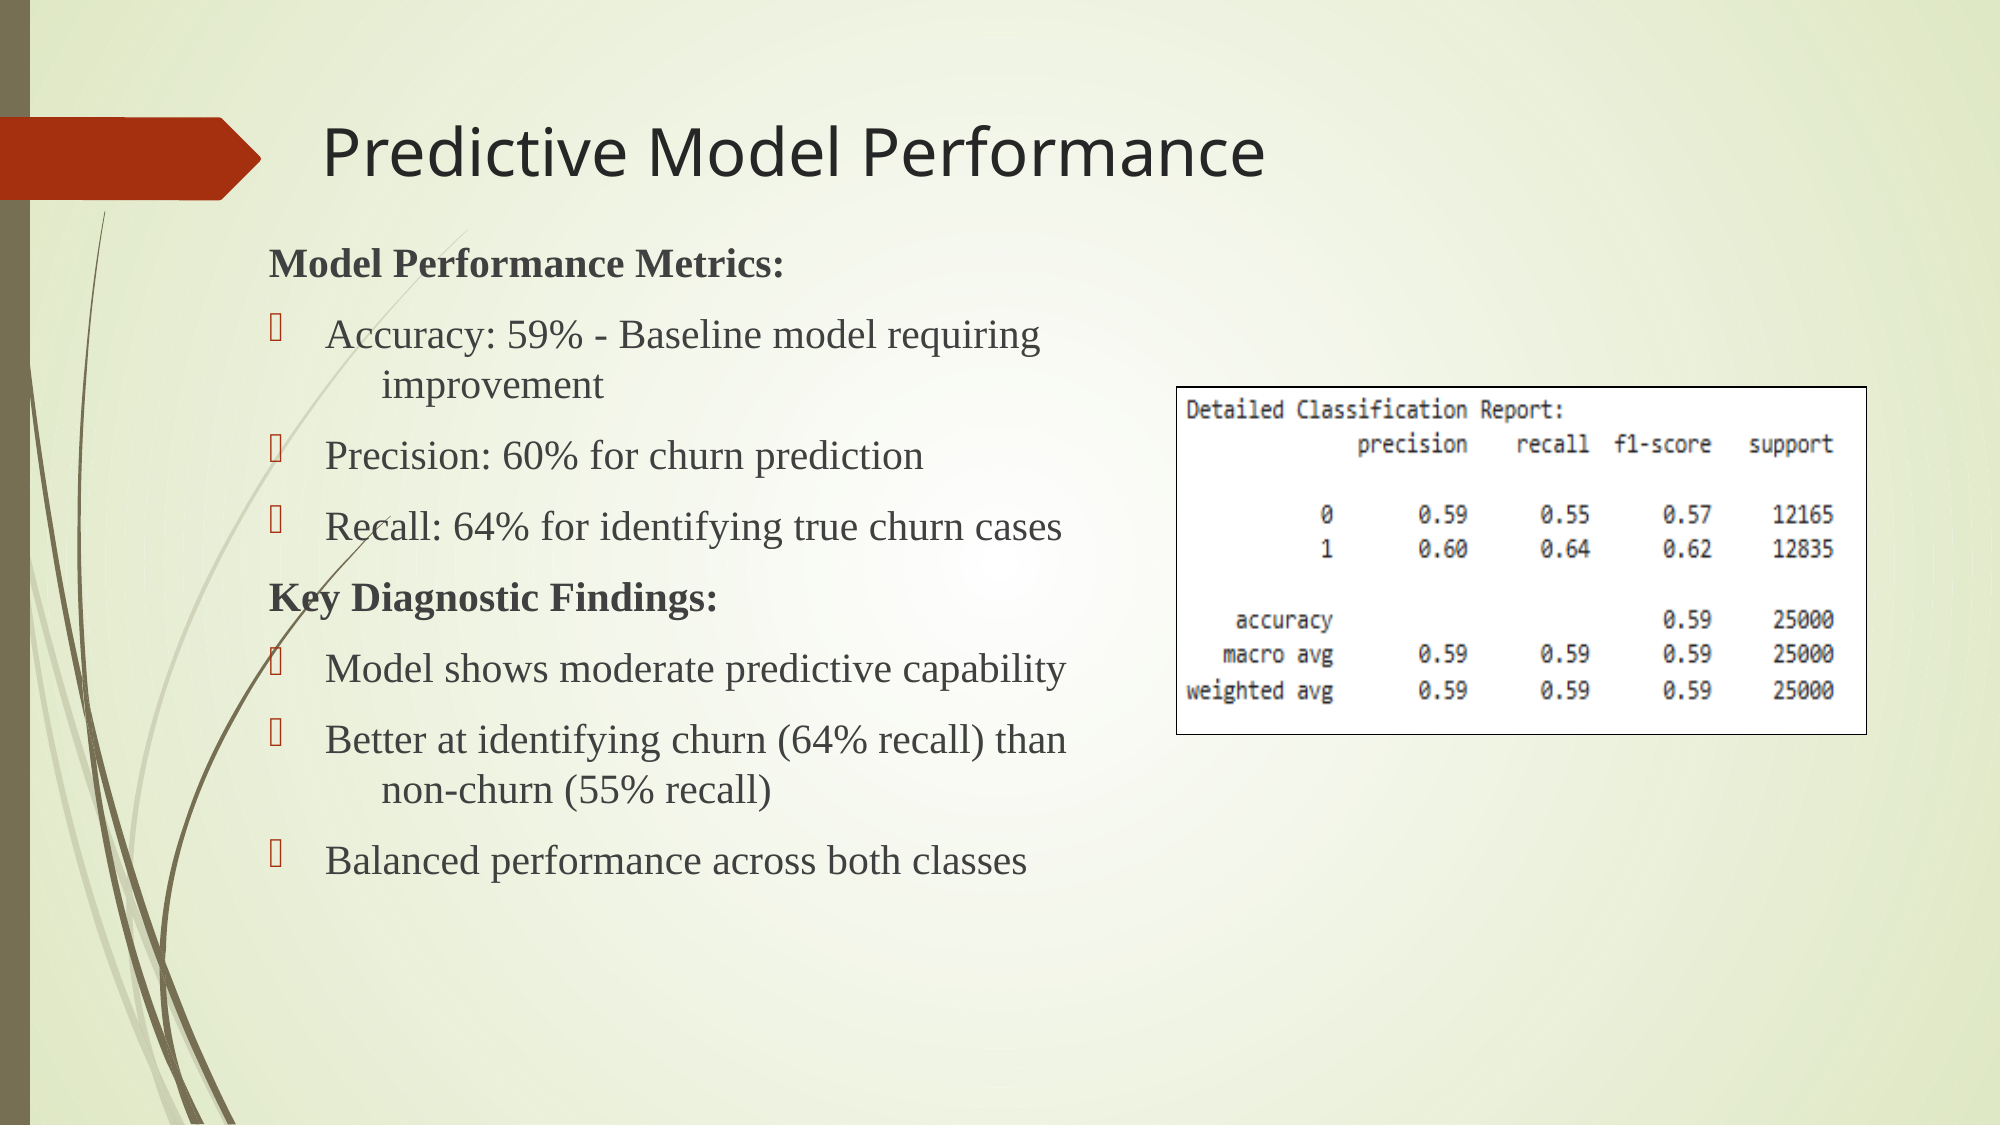

# Predictive Model Performance
Model Performance Metrics:
Accuracy: 59% - Baseline model requiring improvement
Precision: 60% for churn prediction
Recall: 64% for identifying true churn cases
Key Diagnostic Findings:
Model shows moderate predictive capability
Better at identifying churn (64% recall) than non-churn (55% recall)
Balanced performance across both classes